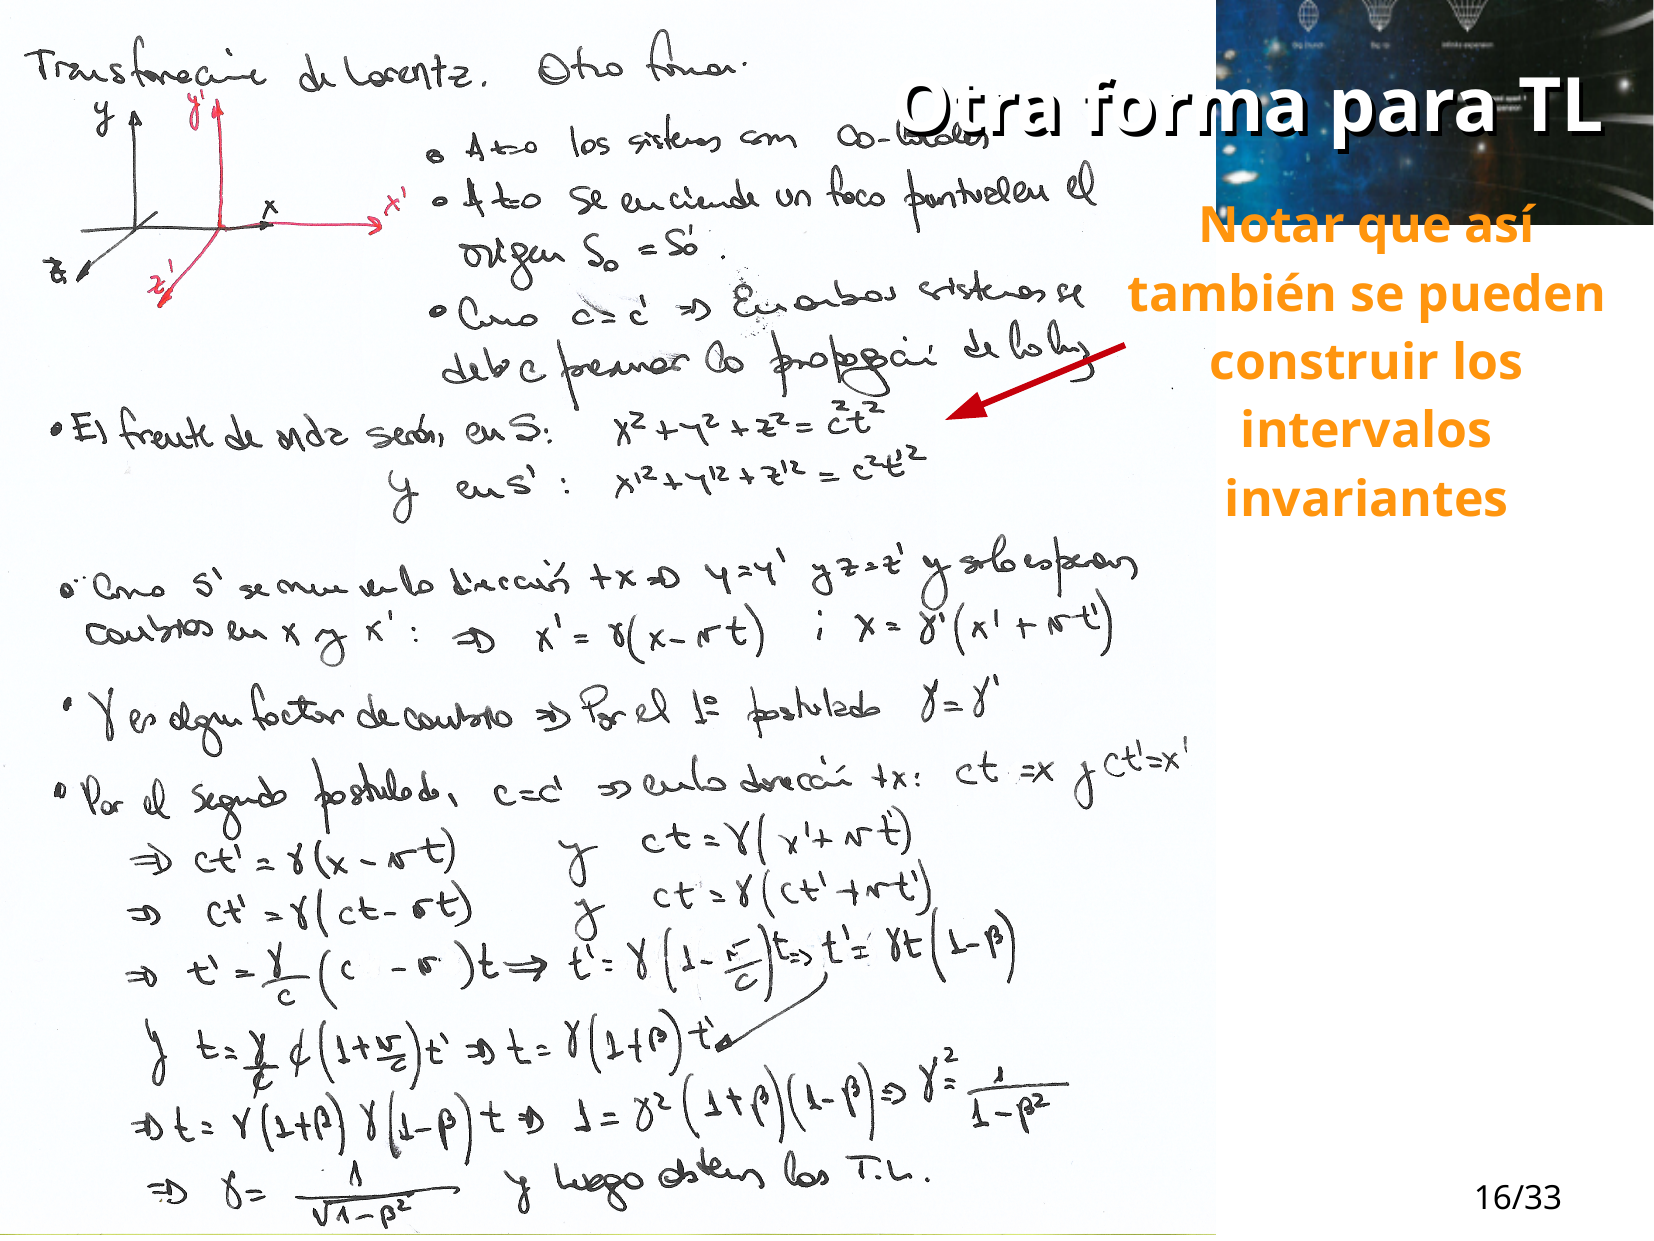

# Otra forma para TL
Notar que así también se pueden construir los intervalos invariantes
Ago 25, 2016
H. Asorey - IPAC 2016 - 03/16
16